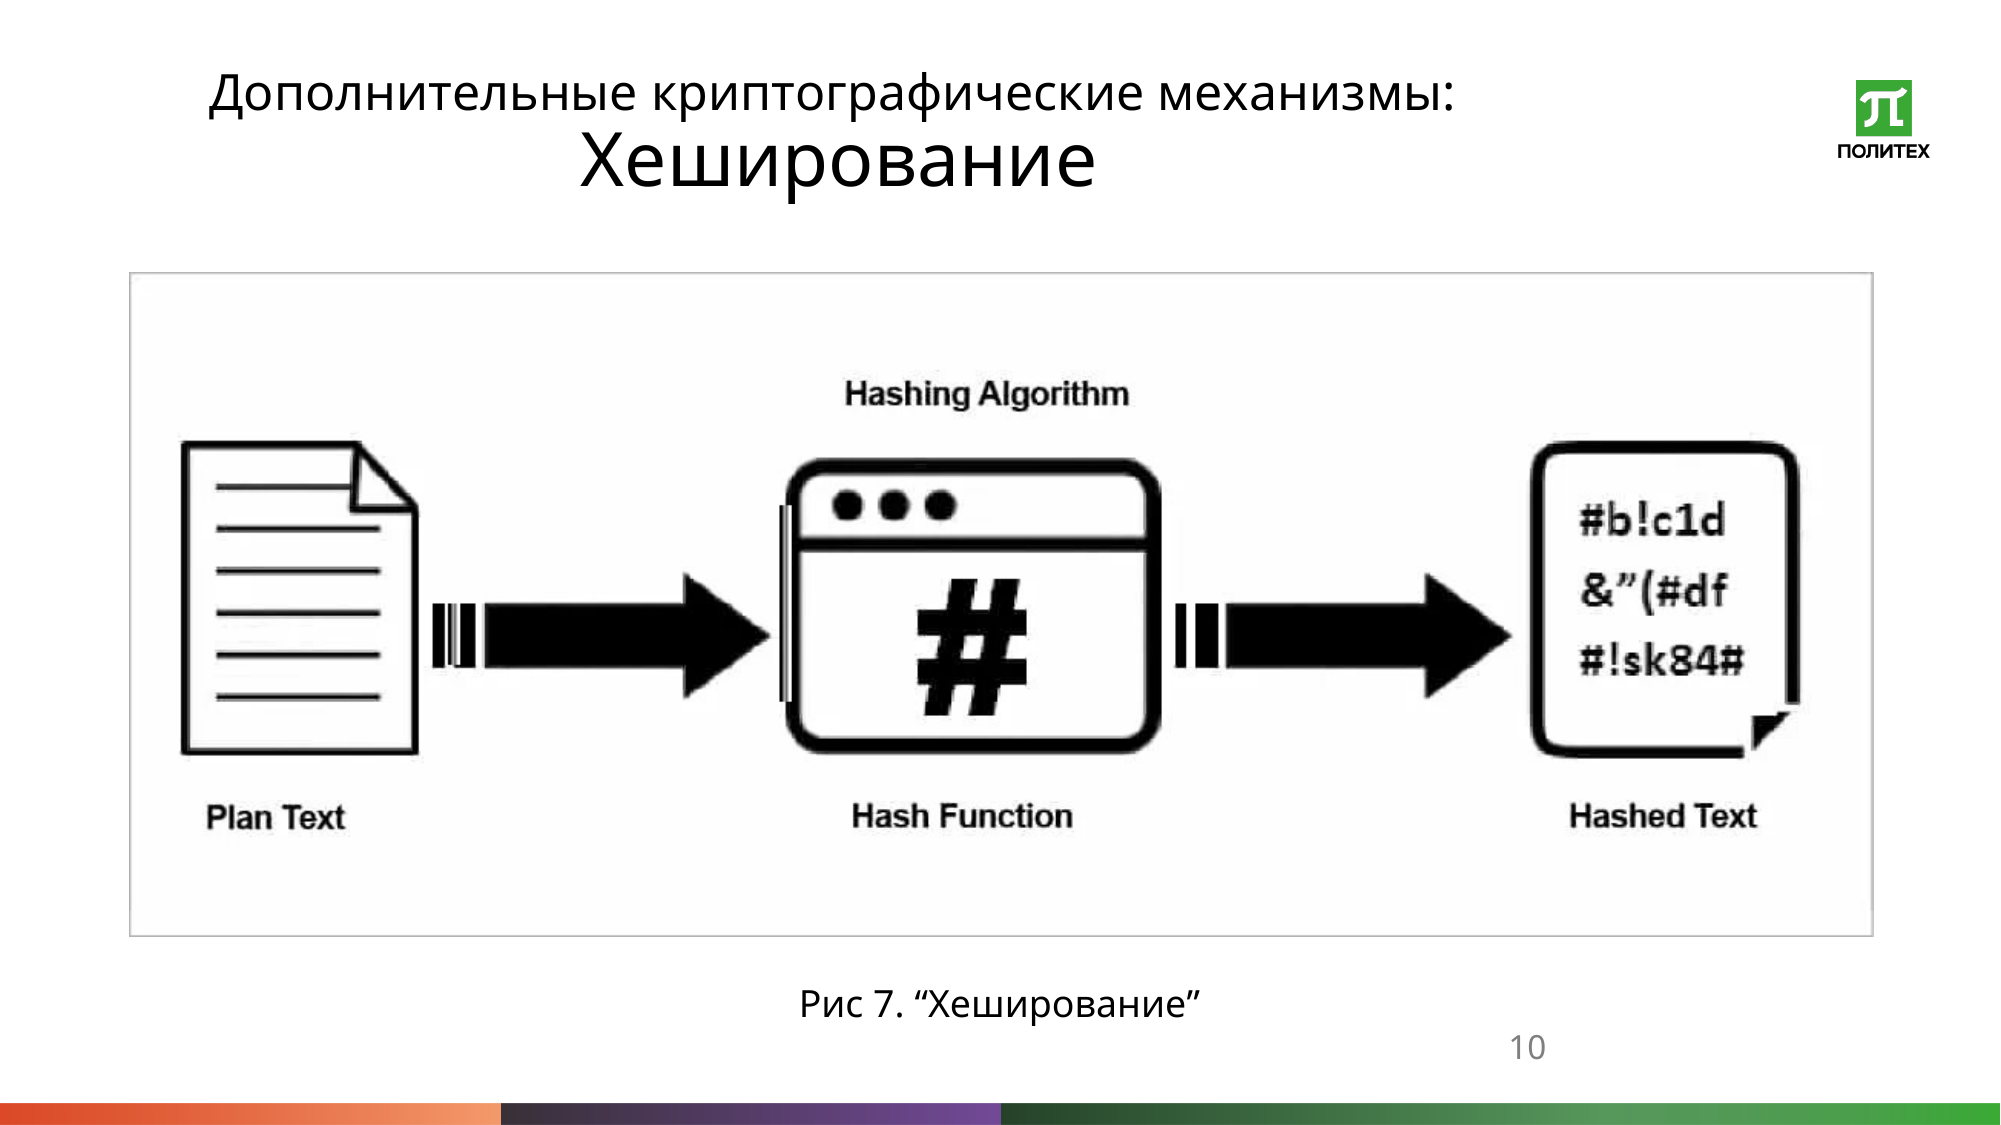

# Дополнительные криптографические механизмы: Хеширование
Рис 7. “Хеширование”